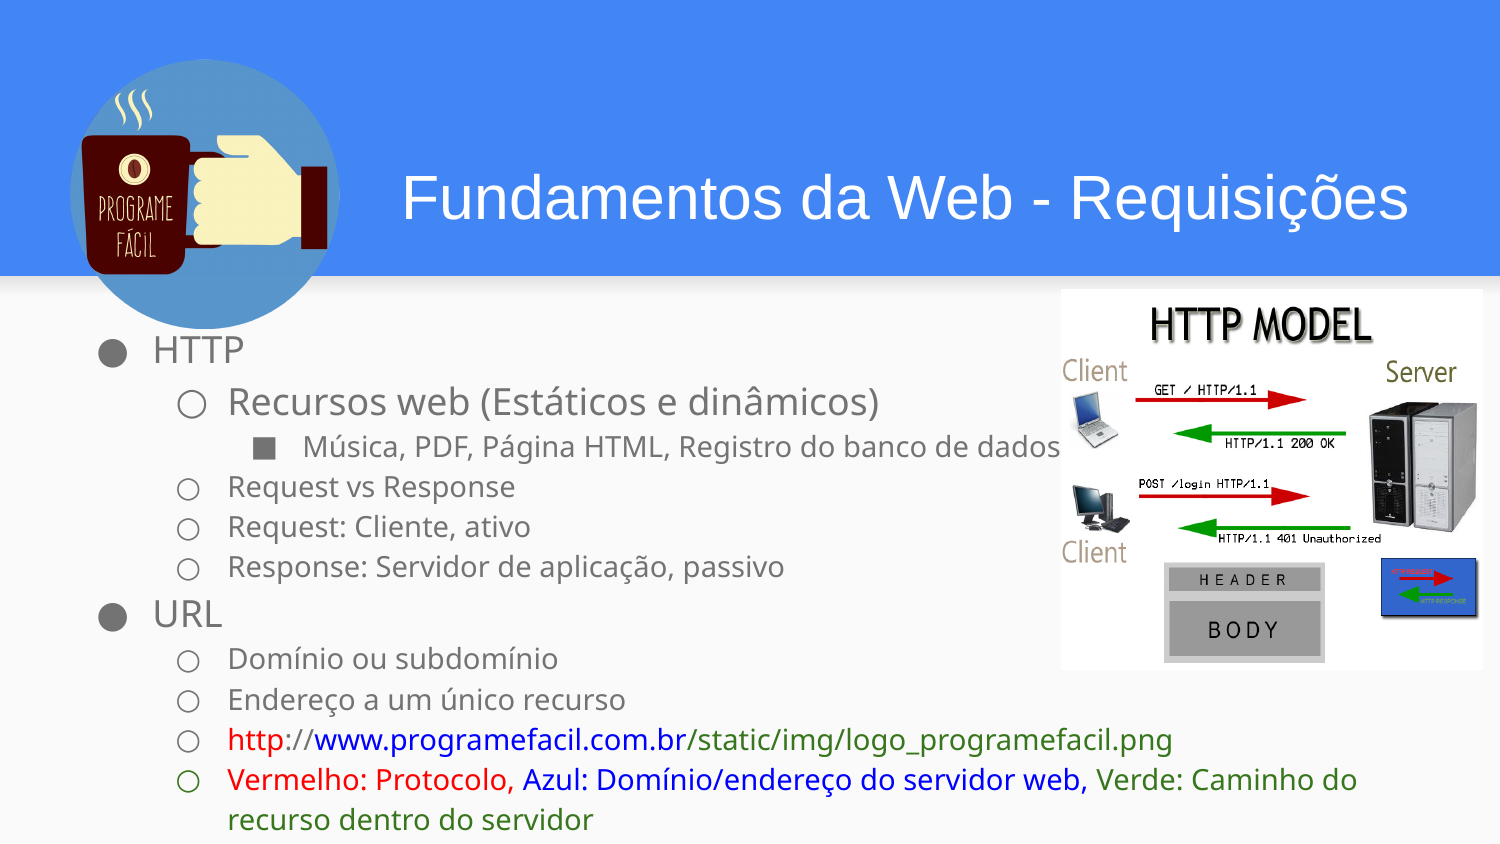

# Fundamentos da Web - Requisições
HTTP
Recursos web (Estáticos e dinâmicos)
Música, PDF, Página HTML, Registro do banco de dados
Request vs Response
Request: Cliente, ativo
Response: Servidor de aplicação, passivo
URL
Domínio ou subdomínio
Endereço a um único recurso
http://www.programefacil.com.br/static/img/logo_programefacil.png
Vermelho: Protocolo, Azul: Domínio/endereço do servidor web, Verde: Caminho do recurso dentro do servidor